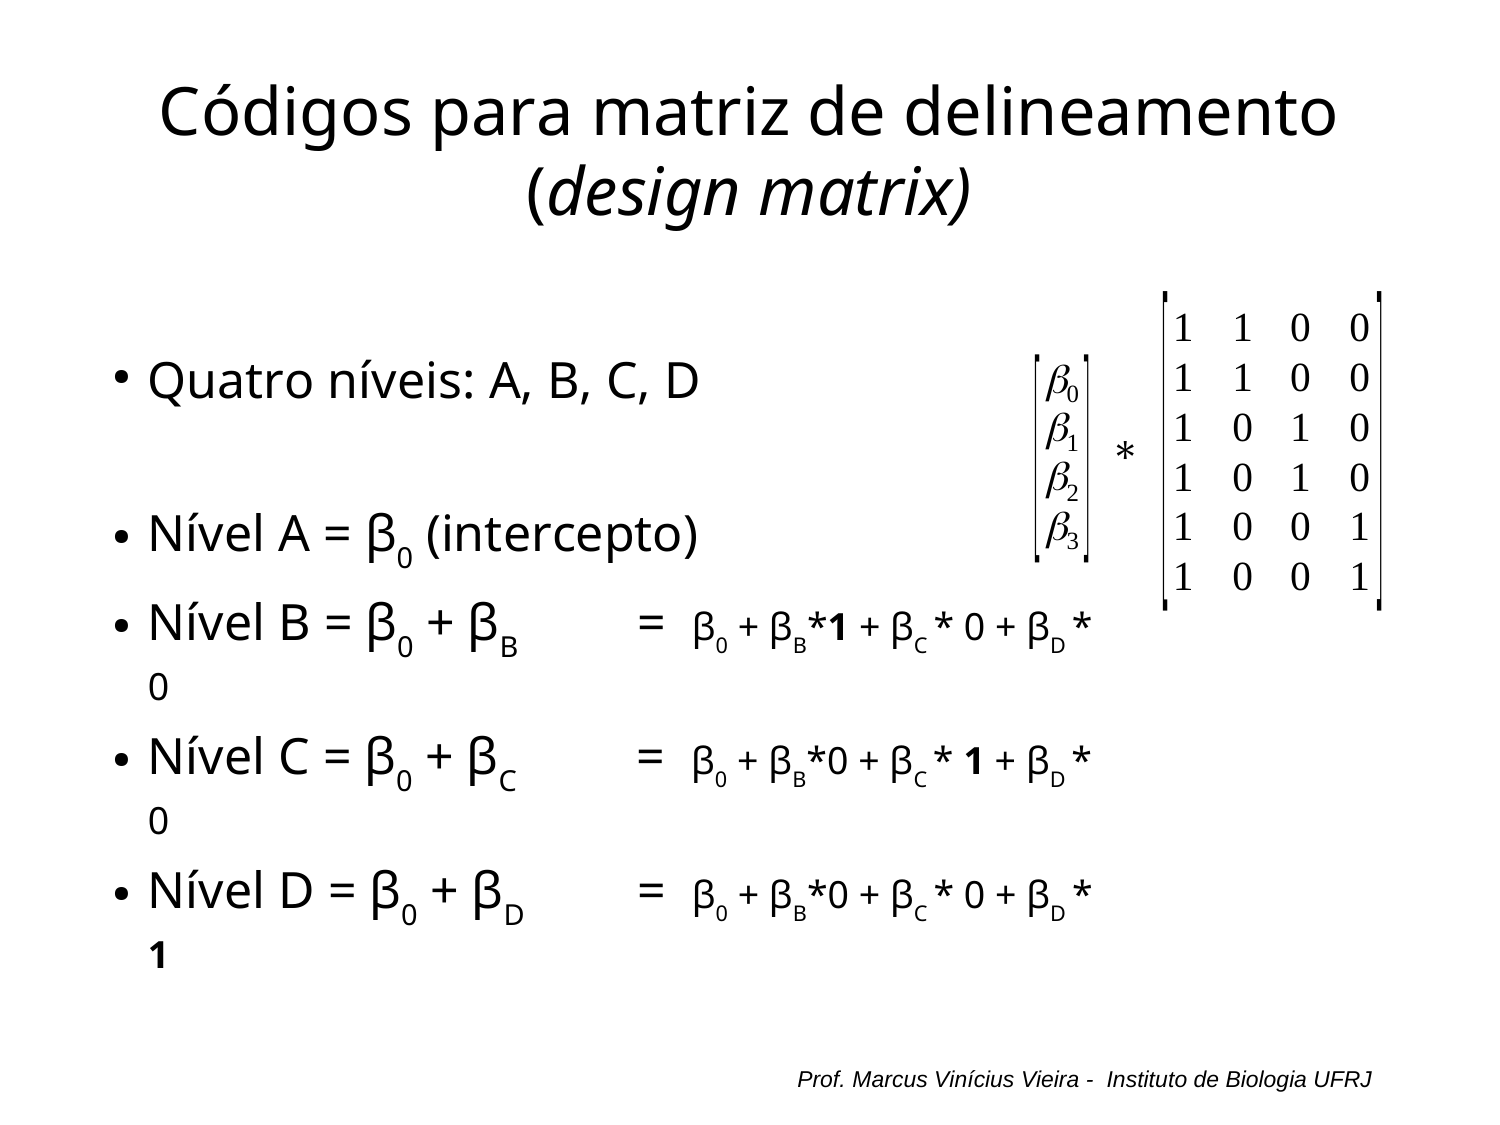

# Códigos para matriz de delineamento (design matrix)
Quatro níveis: A, B, C, D
Nível A = β0 (intercepto)
Nível B = β0 + βB = β0 + βB*1 + βC * 0 + βD * 0
Nível C = β0 + βC = β0 + βB*0 + βC * 1 + βD * 0
Nível D = β0 + βD = β0 + βB*0 + βC * 0 + βD * 1
Prof. Marcus Vinícius Vieira - Instituto de Biologia UFRJ